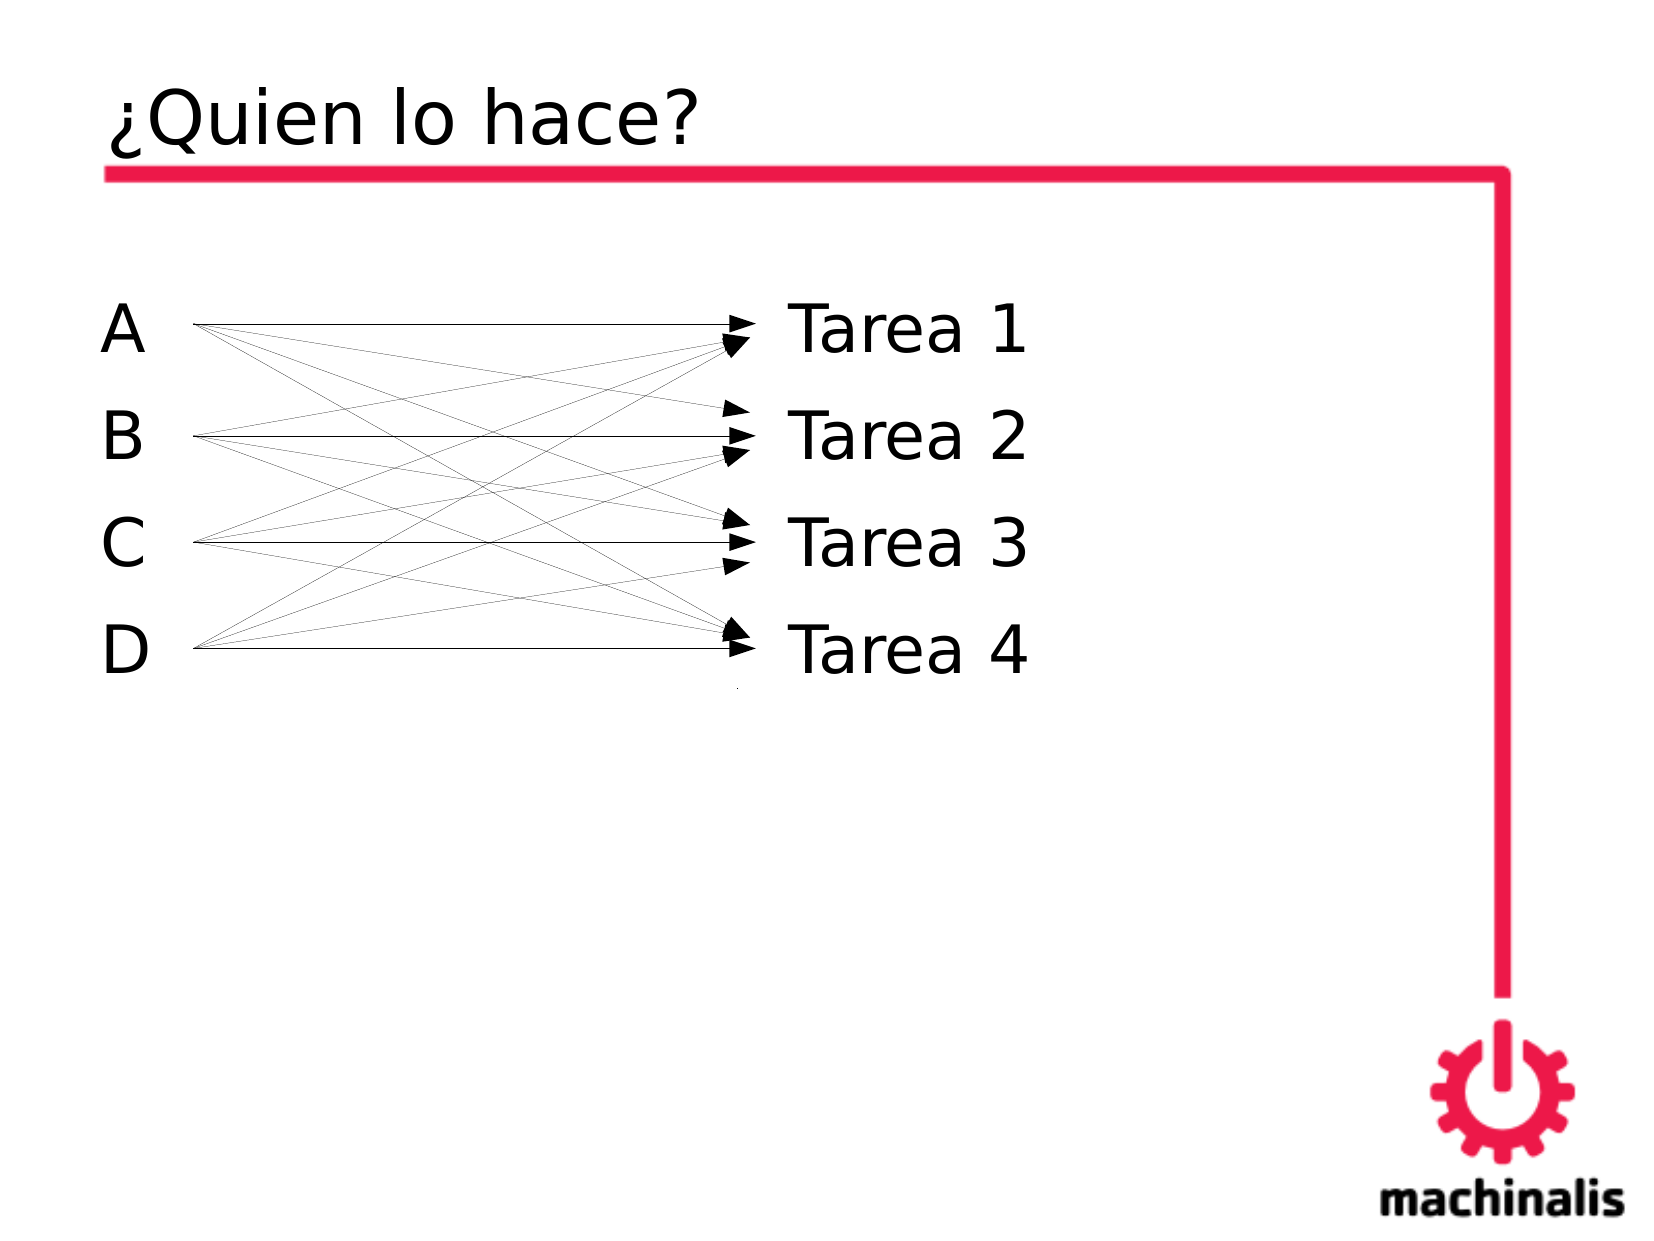

# ¿Quien lo hace?
A
B
C
D
Tarea 1
Tarea 2
Tarea 3
Tarea 4